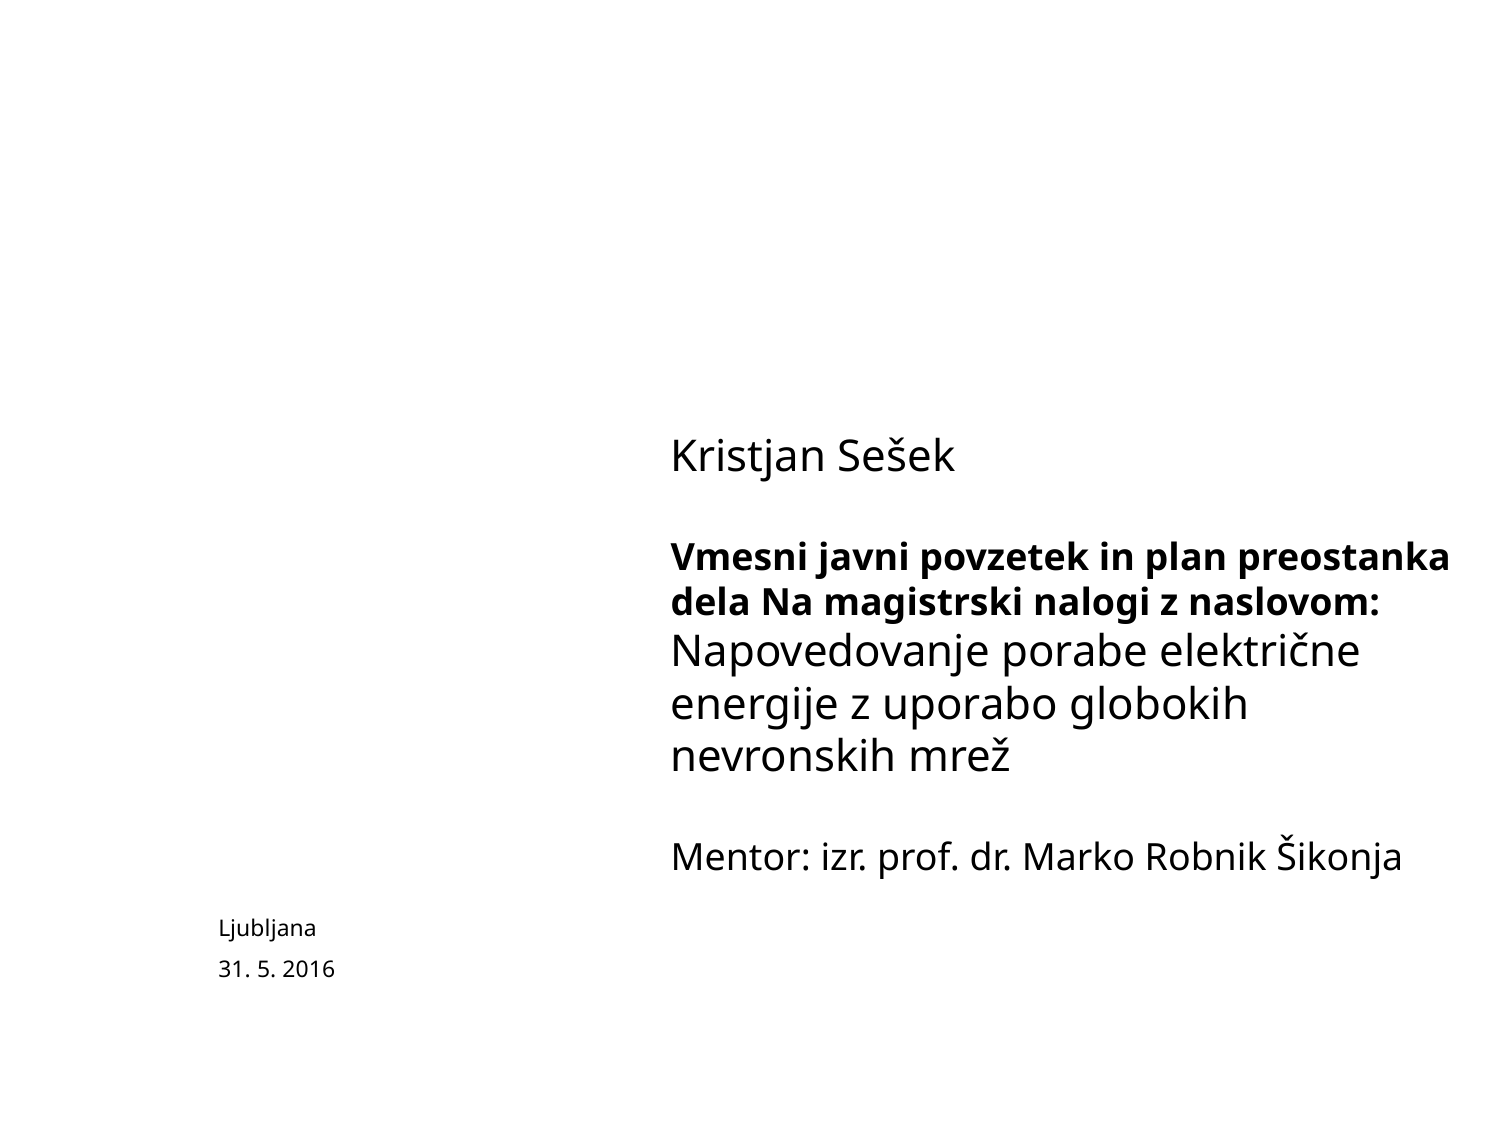

Kristjan Sešek
Vmesni javni povzetek in plan preostanka dela Na magistrski nalogi z naslovom:
Napovedovanje porabe električne energije z uporabo globokih nevronskih mrež
Mentor: izr. prof. dr. Marko Robnik Šikonja
Ljubljana
31. 5. 2016